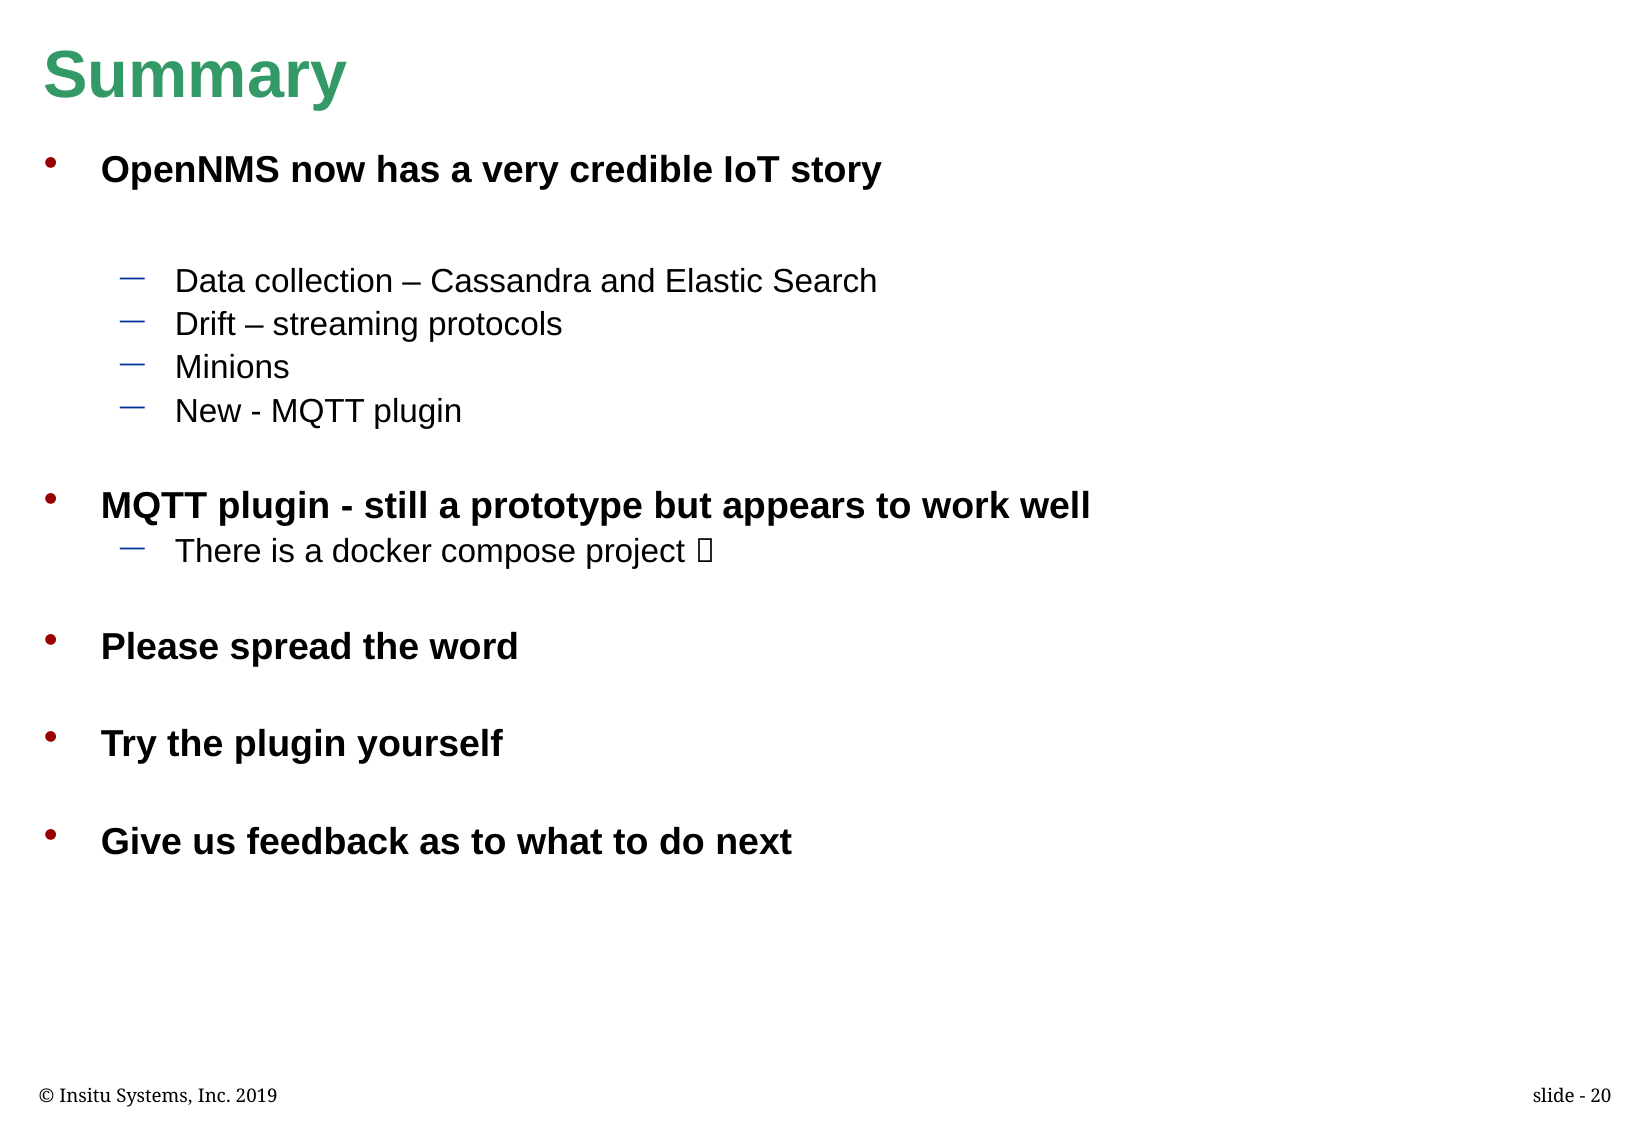

# Summary
OpenNMS now has a very credible IoT story
Data collection – Cassandra and Elastic Search
Drift – streaming protocols
Minions
New - MQTT plugin
MQTT plugin - still a prototype but appears to work well
There is a docker compose project 
Please spread the word
Try the plugin yourself
Give us feedback as to what to do next